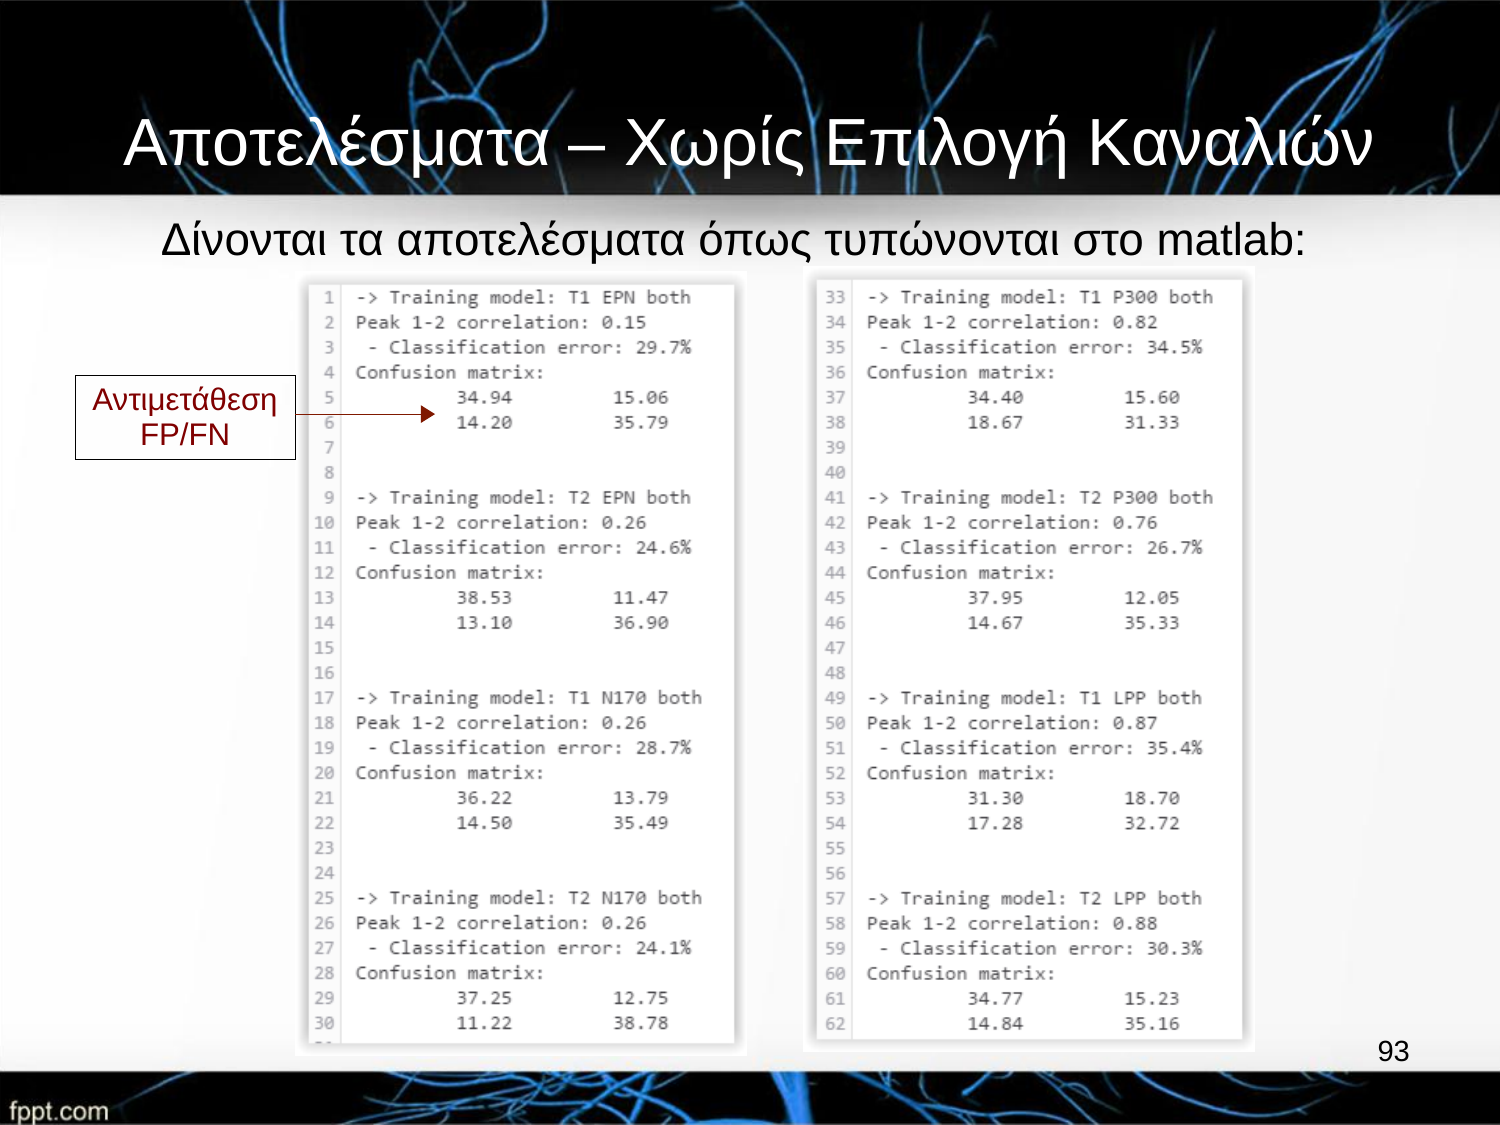

# Αποτελέσματα – Χωρίς Επιλογή Καναλιών
Δίνονται τα αποτελέσματα όπως τυπώνονται στο matlab:
Αντιμετάθεση FP/FN
93